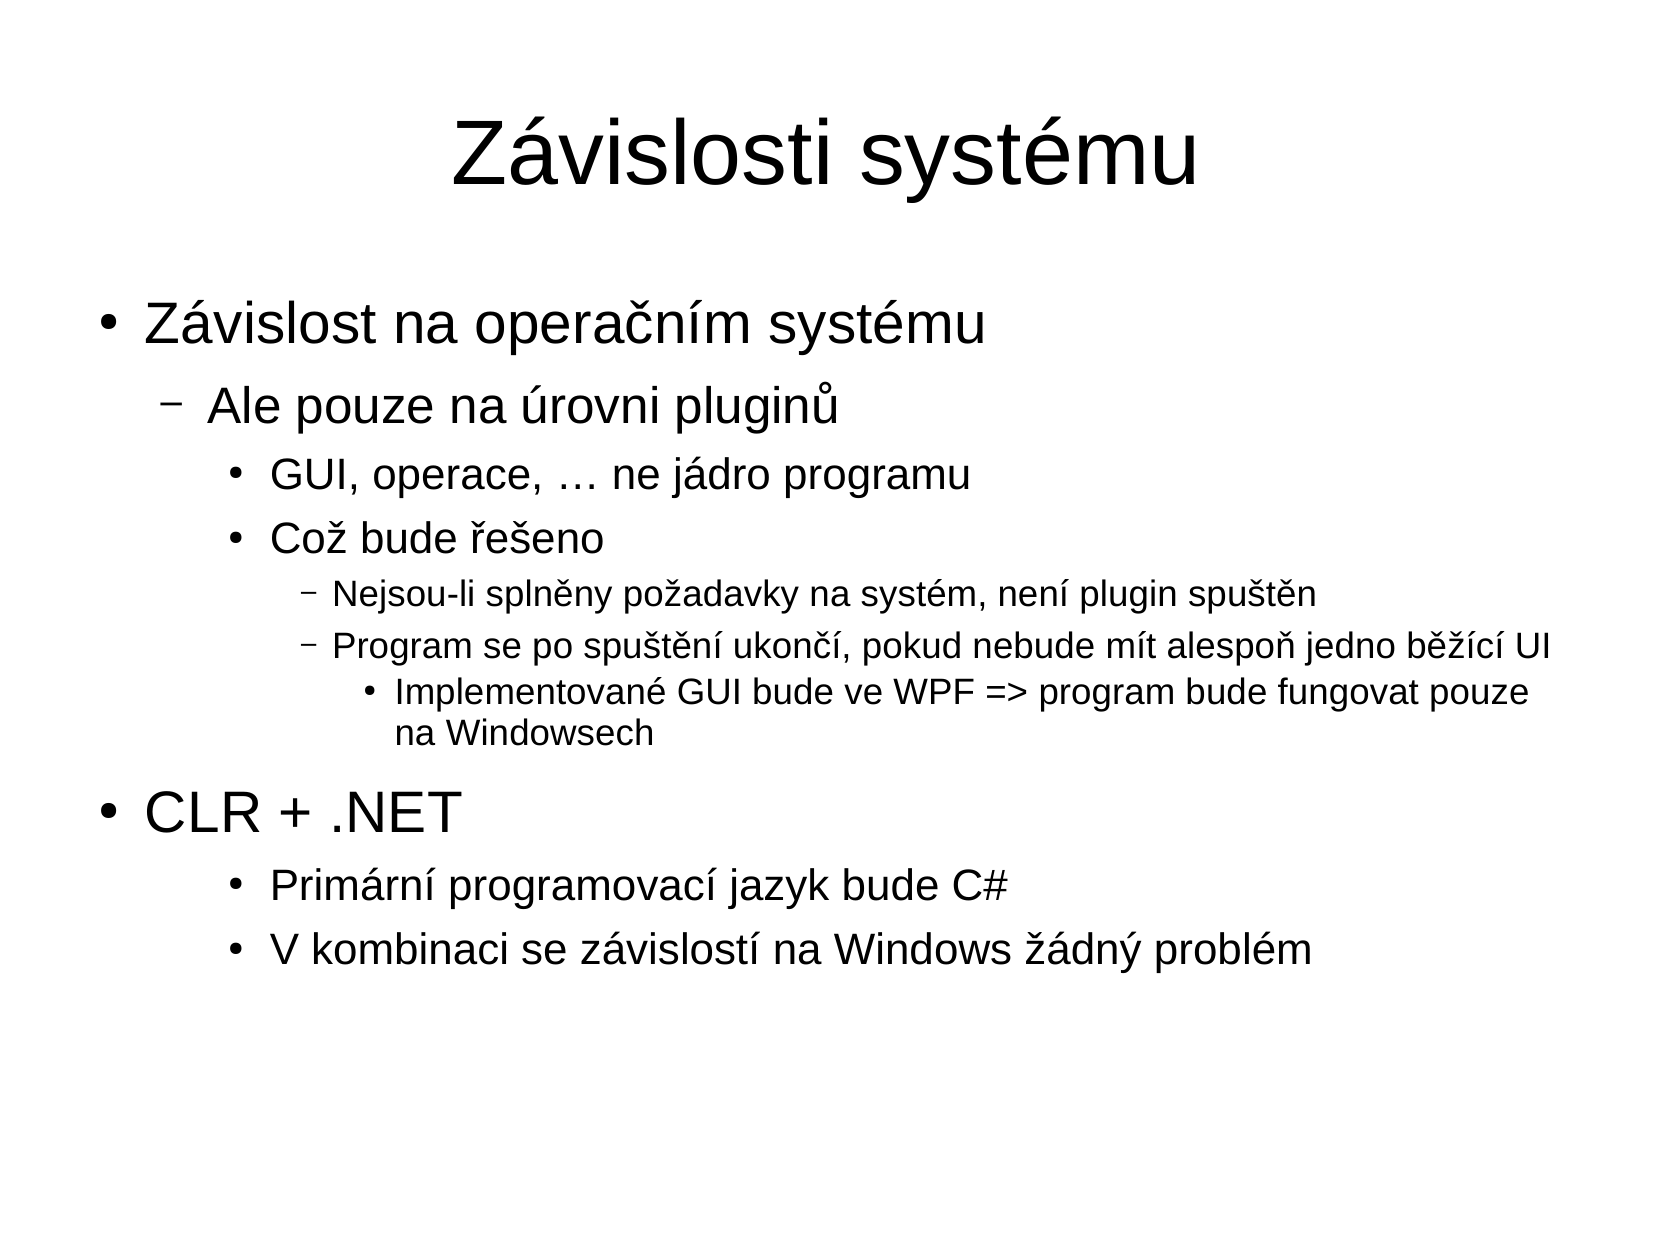

# Závislosti systému
Závislost na operačním systému
Ale pouze na úrovni pluginů
GUI, operace, … ne jádro programu
Což bude řešeno
Nejsou-li splněny požadavky na systém, není plugin spuštěn
Program se po spuštění ukončí, pokud nebude mít alespoň jedno běžící UI
Implementované GUI bude ve WPF => program bude fungovat pouze na Windowsech
CLR + .NET
Primární programovací jazyk bude C#
V kombinaci se závislostí na Windows žádný problém